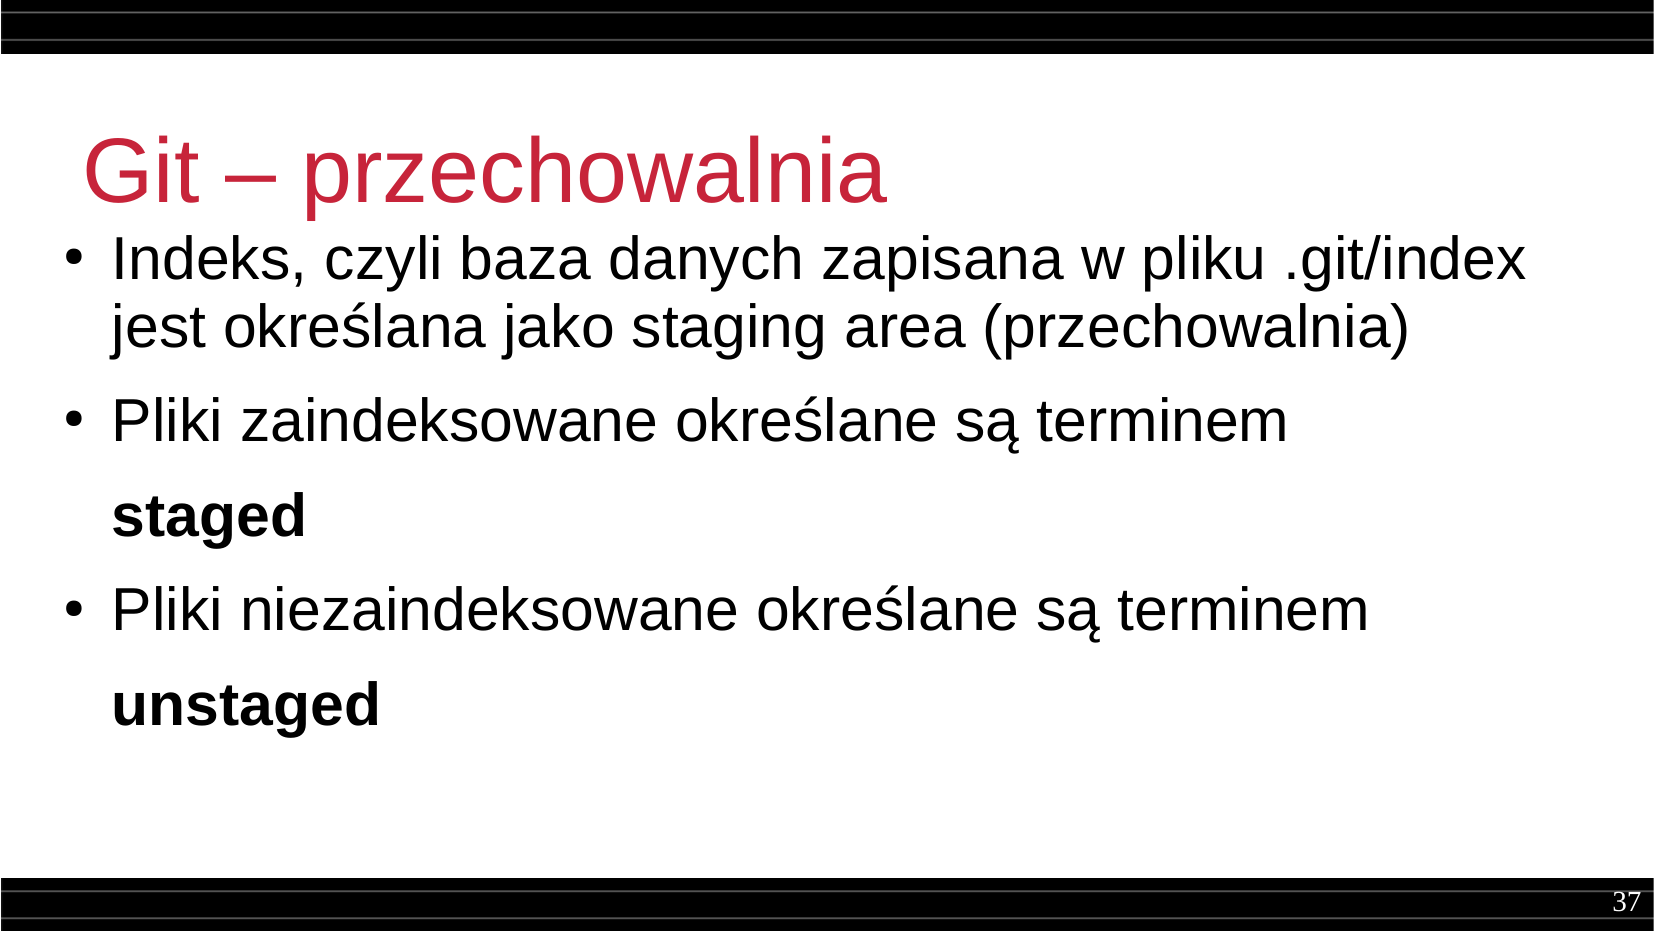

# Git – przechowalnia
Indeks, czyli baza danych zapisana w pliku .git/index jest określana jako staging area (przechowalnia)
Pliki zaindeksowane określane są terminem
staged
Pliki niezaindeksowane określane są terminem
unstaged